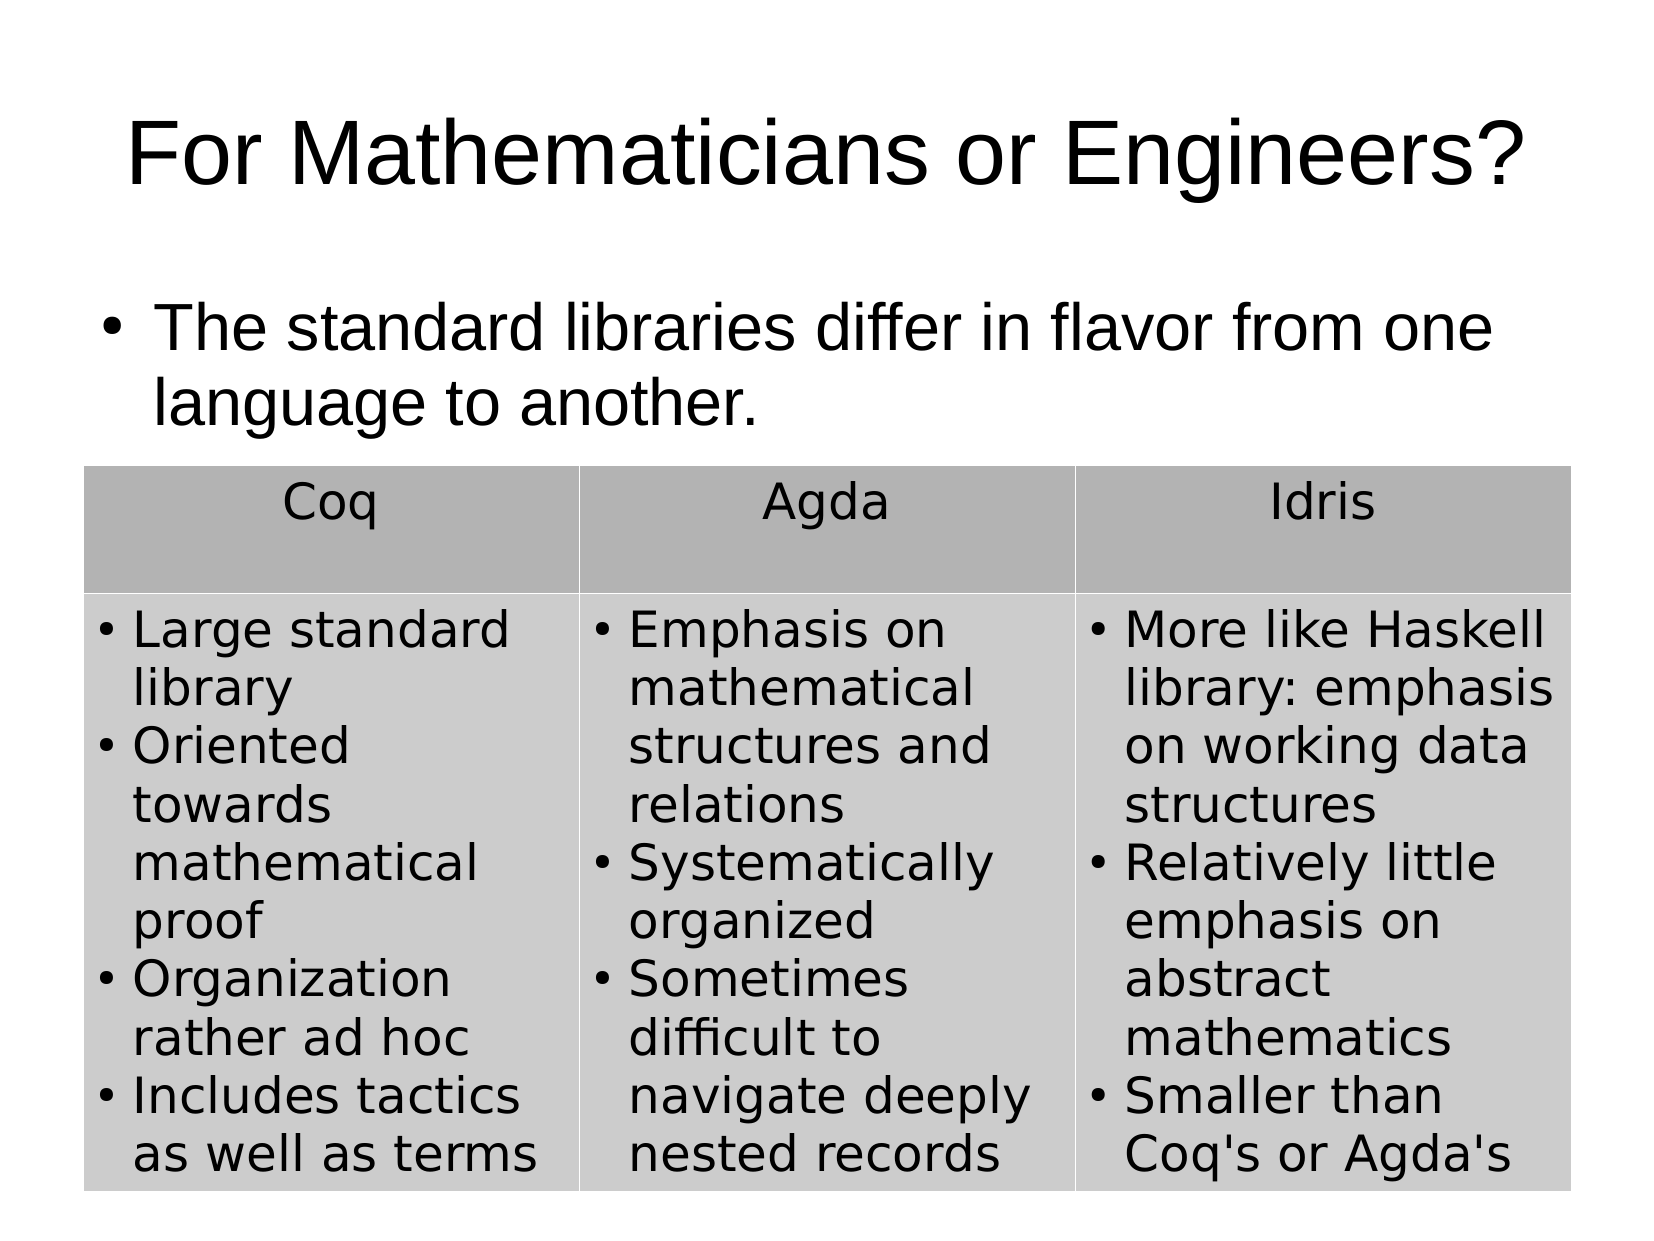

# For Mathematicians or Engineers?
The standard libraries differ in flavor from one language to another.
| Coq | Agda | Idris |
| --- | --- | --- |
| Large standard library Oriented towards mathematical proof Organization rather ad hoc Includes tactics as well as terms | Emphasis on mathematical structures and relations Systematically organized Sometimes difficult to navigate deeply nested records | More like Haskell library: emphasis on working data structures Relatively little emphasis on abstract mathematics Smaller than Coq's or Agda's |